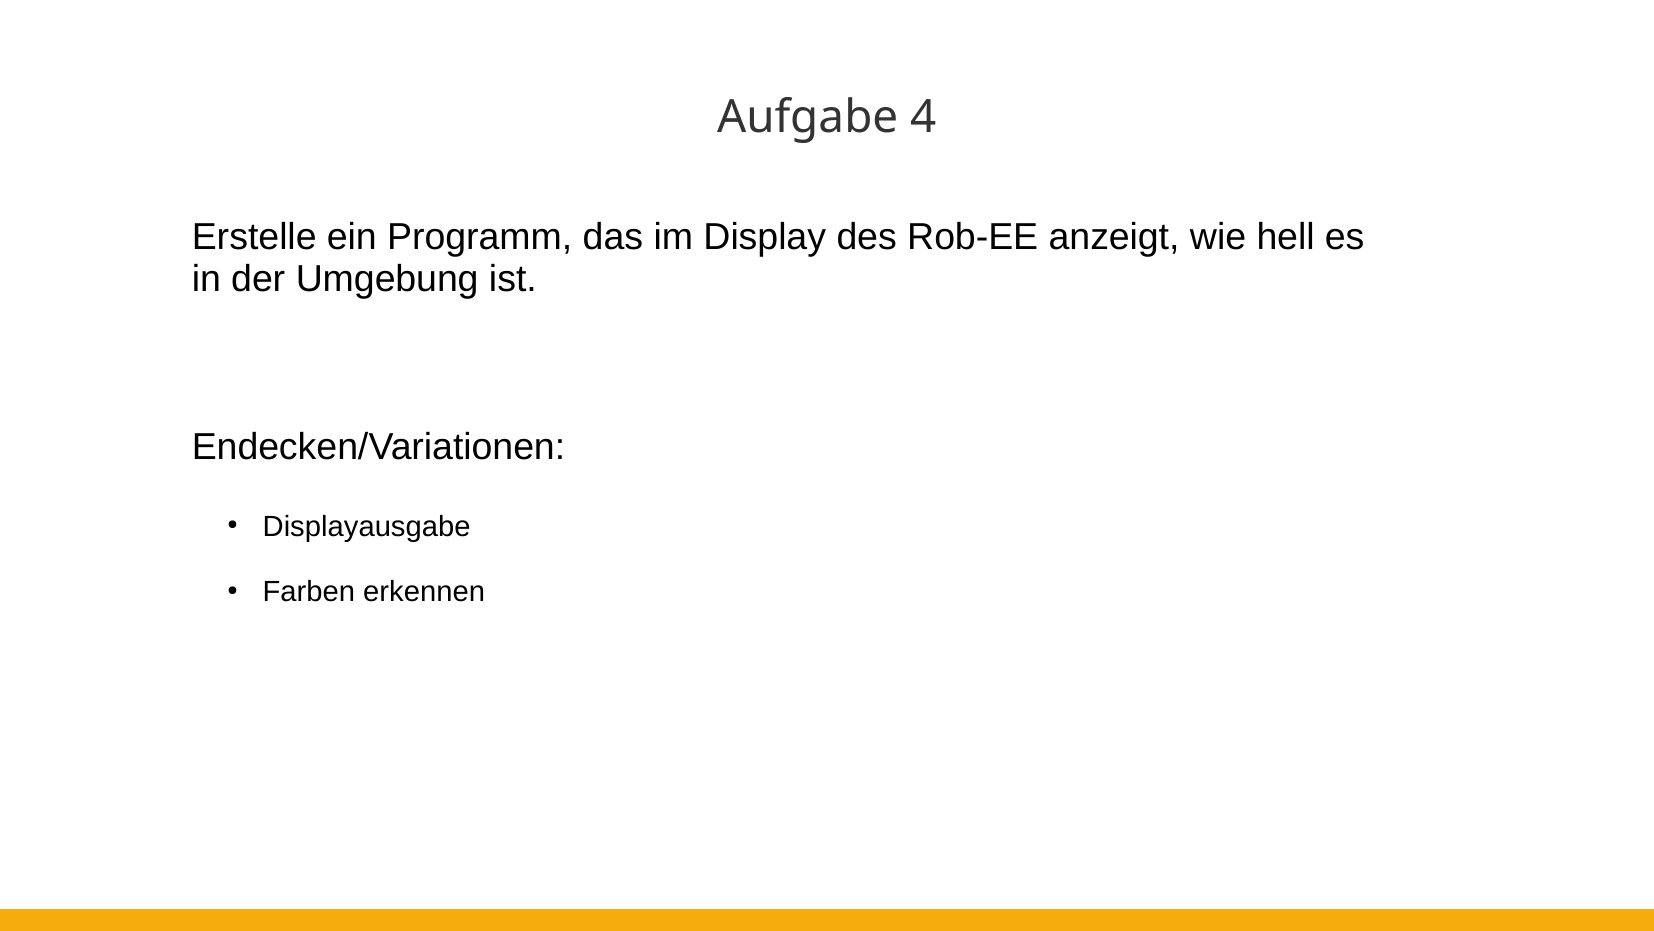

# Aufgabe 4
Erstelle ein Programm, das im Display des Rob-EE anzeigt, wie hell es in der Umgebung ist.
Endecken/Variationen:
Displayausgabe
Farben erkennen